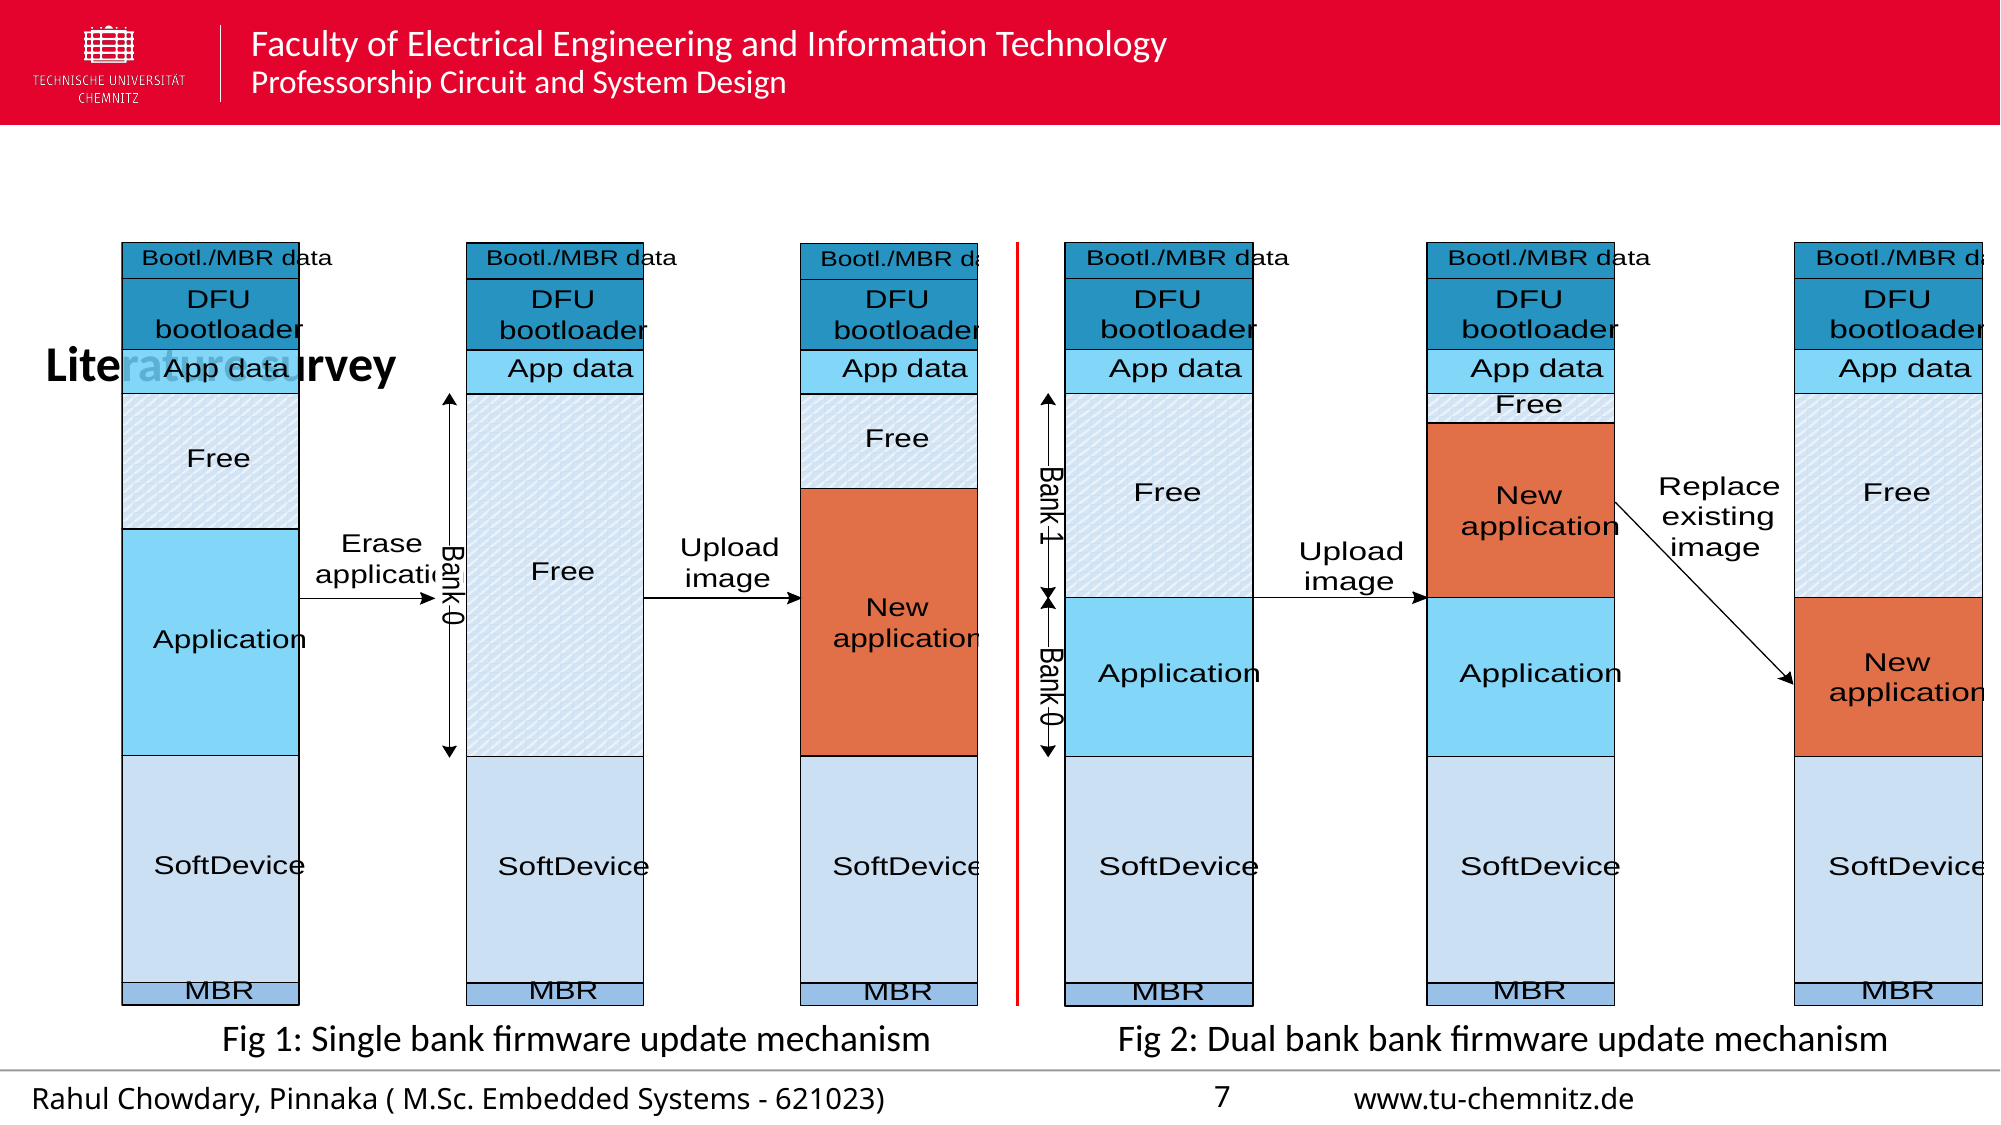

# Literature survey
Fig 1: Single bank firmware update mechanism
Fig 2: Dual bank bank firmware update mechanism